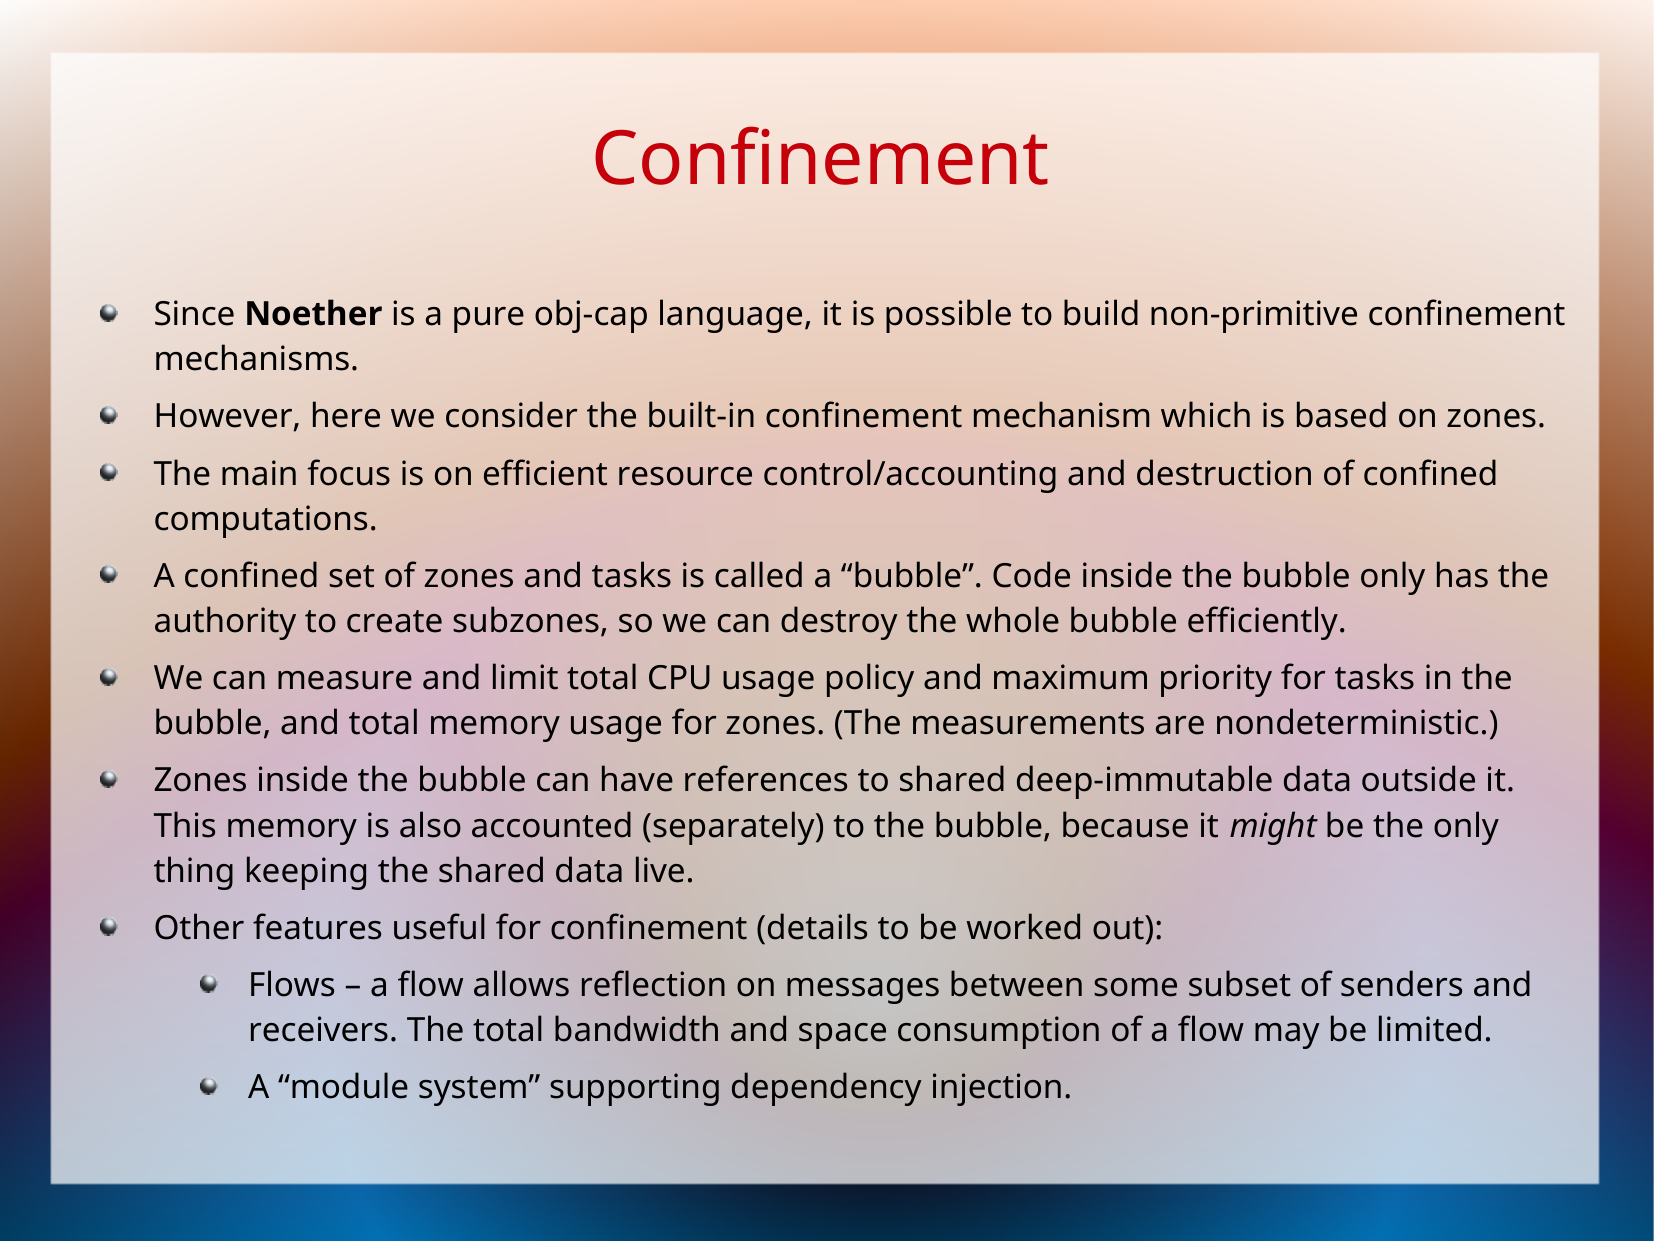

# Confinement
Since Noether is a pure obj-cap language, it is possible to build non-primitive confinement mechanisms.
However, here we consider the built-in confinement mechanism which is based on zones.
The main focus is on efficient resource control/accounting and destruction of confined computations.
A confined set of zones and tasks is called a “bubble”. Code inside the bubble only has the authority to create subzones, so we can destroy the whole bubble efficiently.
We can measure and limit total CPU usage policy and maximum priority for tasks in the bubble, and total memory usage for zones. (The measurements are nondeterministic.)
Zones inside the bubble can have references to shared deep-immutable data outside it. This memory is also accounted (separately) to the bubble, because it might be the only thing keeping the shared data live.
Other features useful for confinement (details to be worked out):
Flows – a flow allows reflection on messages between some subset of senders and receivers. The total bandwidth and space consumption of a flow may be limited.
A “module system” supporting dependency injection.